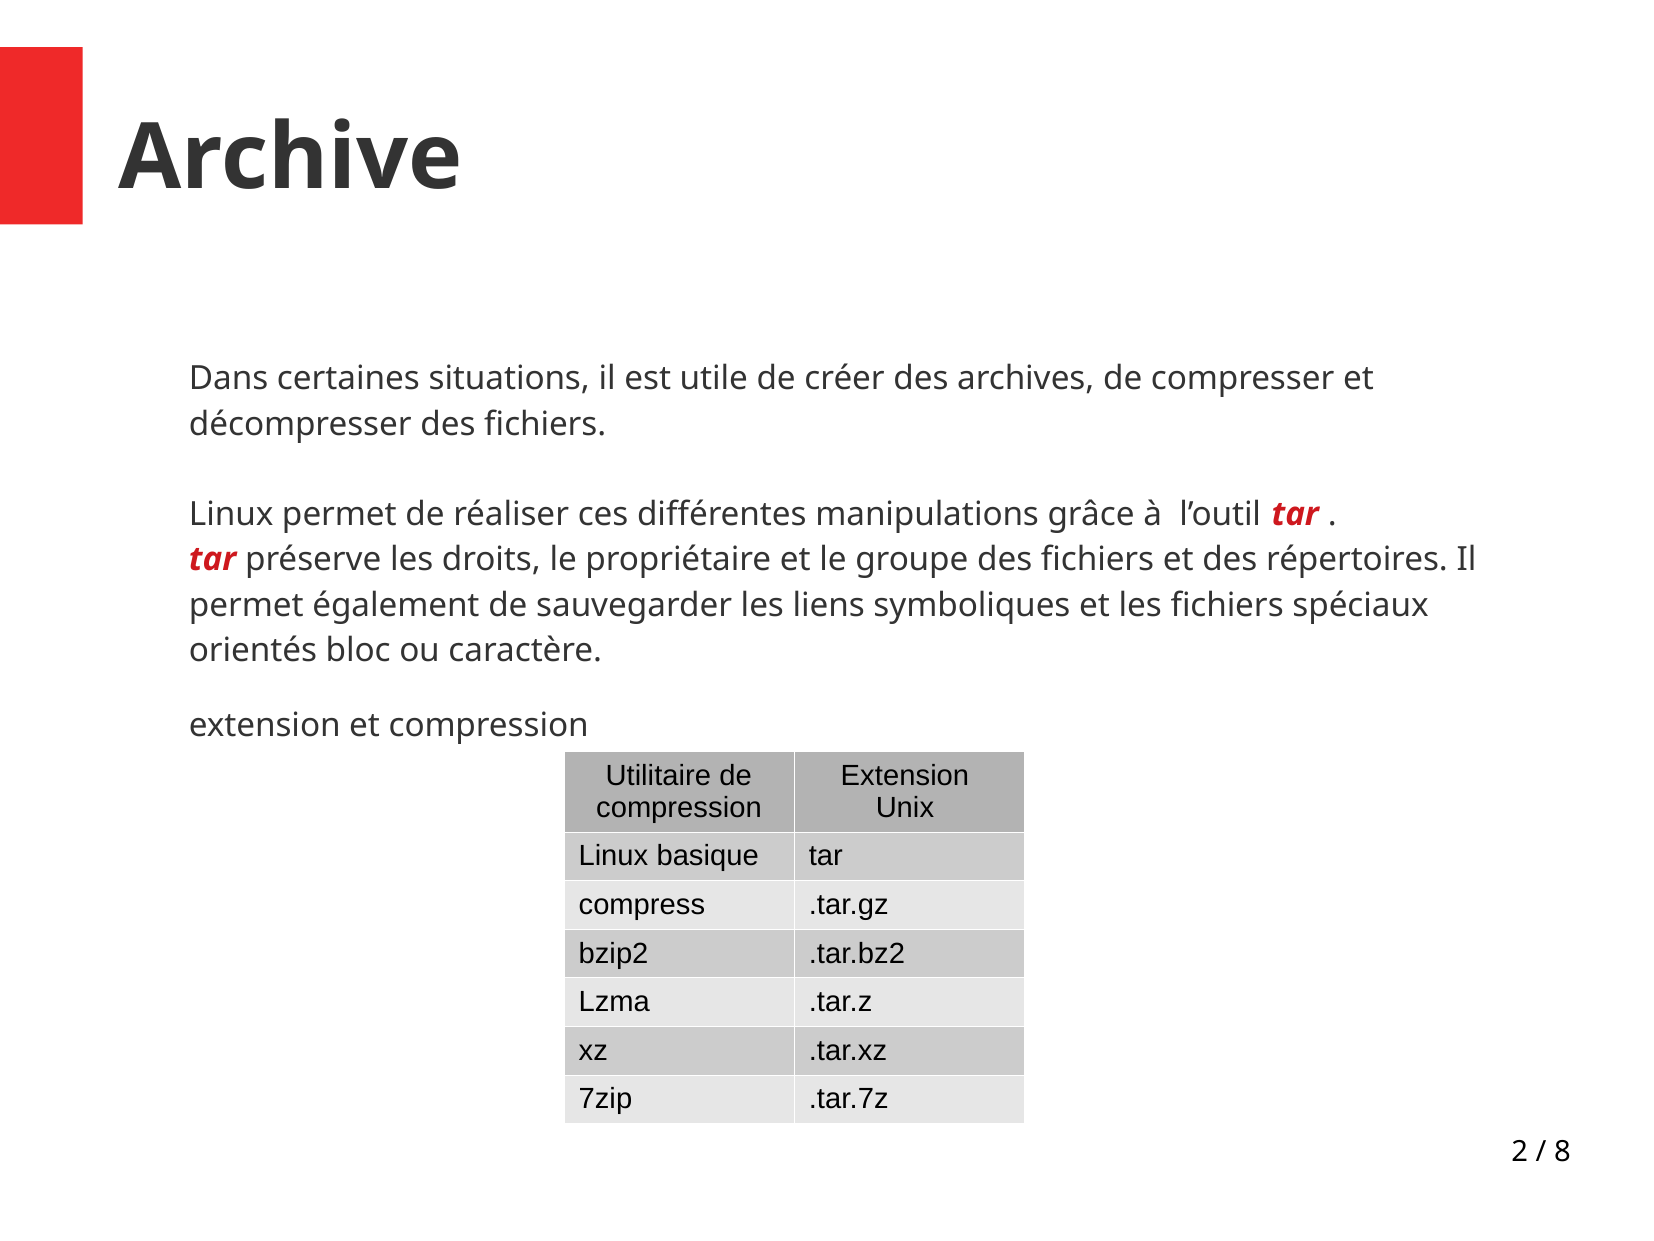

# Archive
Dans certaines situations, il est utile de créer des archives, de compresser et décompresser des fichiers.
Linux permet de réaliser ces différentes manipulations grâce à l’outil tar .
tar préserve les droits, le propriétaire et le groupe des fichiers et des répertoires. Il permet également de sauvegarder les liens symboliques et les fichiers spéciaux orientés bloc ou caractère.
extension et compression
| Utilitaire de compression | Extension Unix |
| --- | --- |
| Linux basique | tar |
| compress | .tar.gz |
| bzip2 | .tar.bz2 |
| Lzma | .tar.z |
| xz | .tar.xz |
| 7zip | .tar.7z |
2